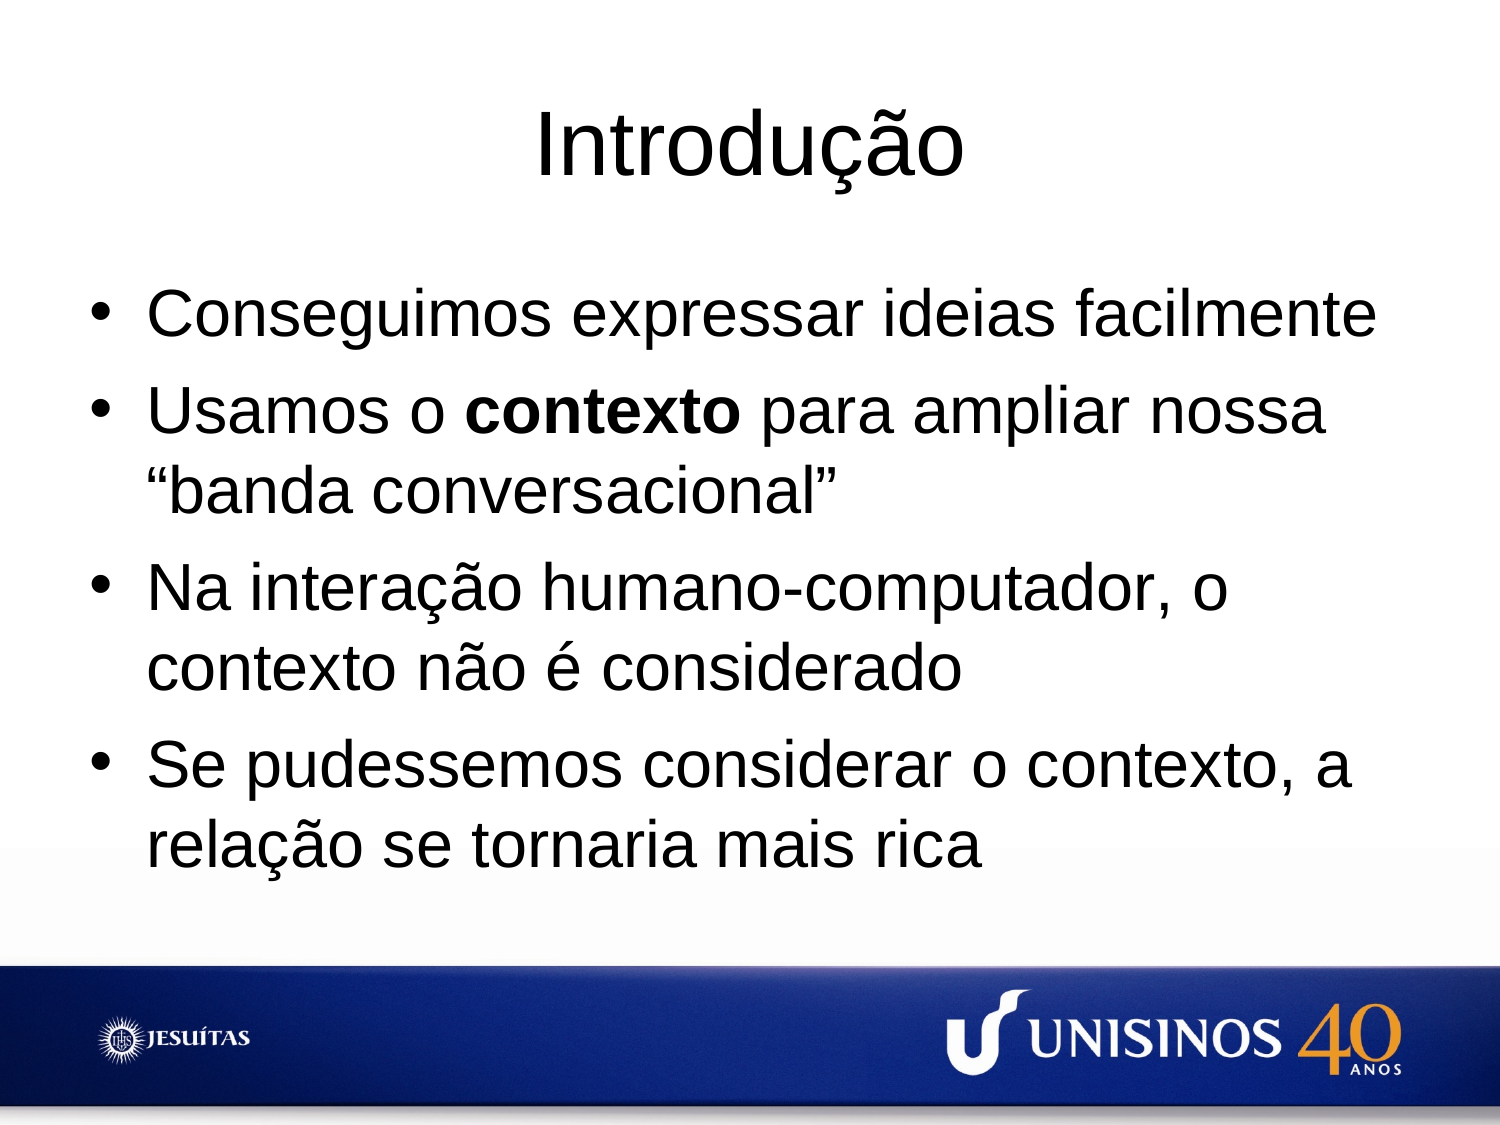

# Introdução
Conseguimos expressar ideias facilmente
Usamos o contexto para ampliar nossa “banda conversacional”
Na interação humano-computador, o contexto não é considerado
Se pudessemos considerar o contexto, a relação se tornaria mais rica